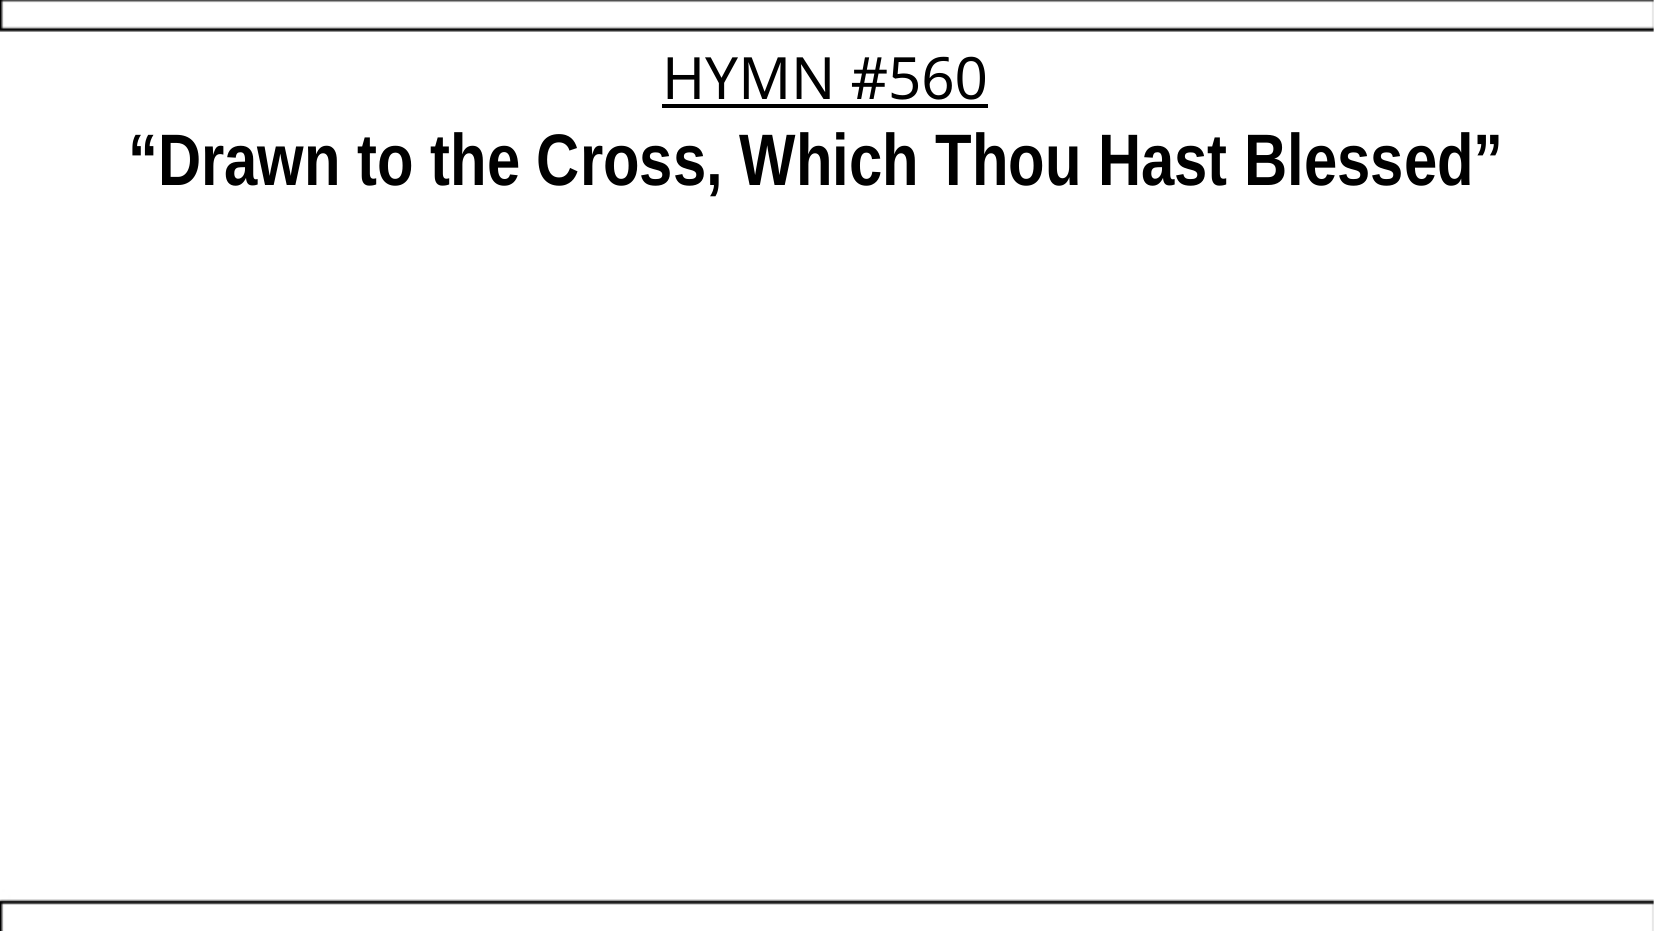

HYMN #560
“Drawn to the Cross, Which Thou Hast Blessed”